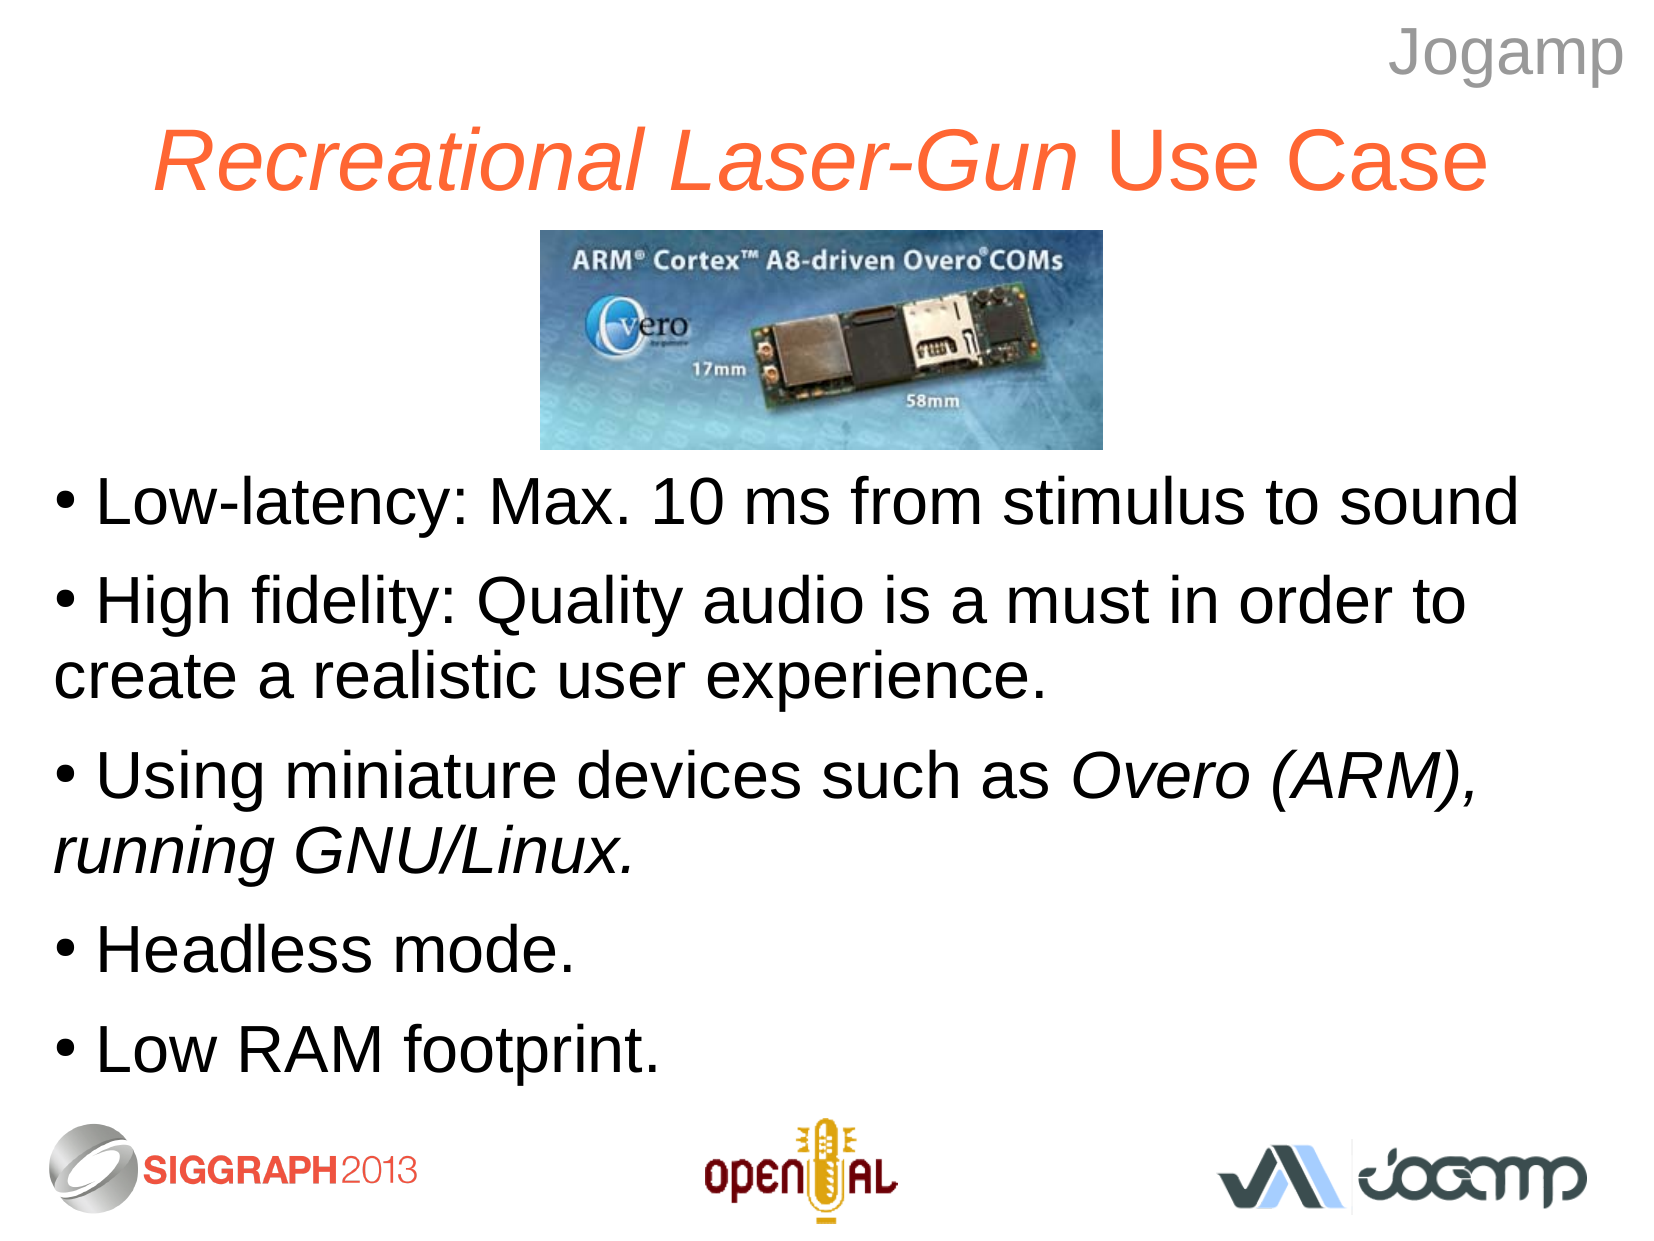

Jogamp
# Recreational Laser-Gun Use Case
 Low-latency: Max. 10 ms from stimulus to sound
 High fidelity: Quality audio is a must in order to create a realistic user experience.
 Using miniature devices such as Overo (ARM), running GNU/Linux.
 Headless mode.
 Low RAM footprint.